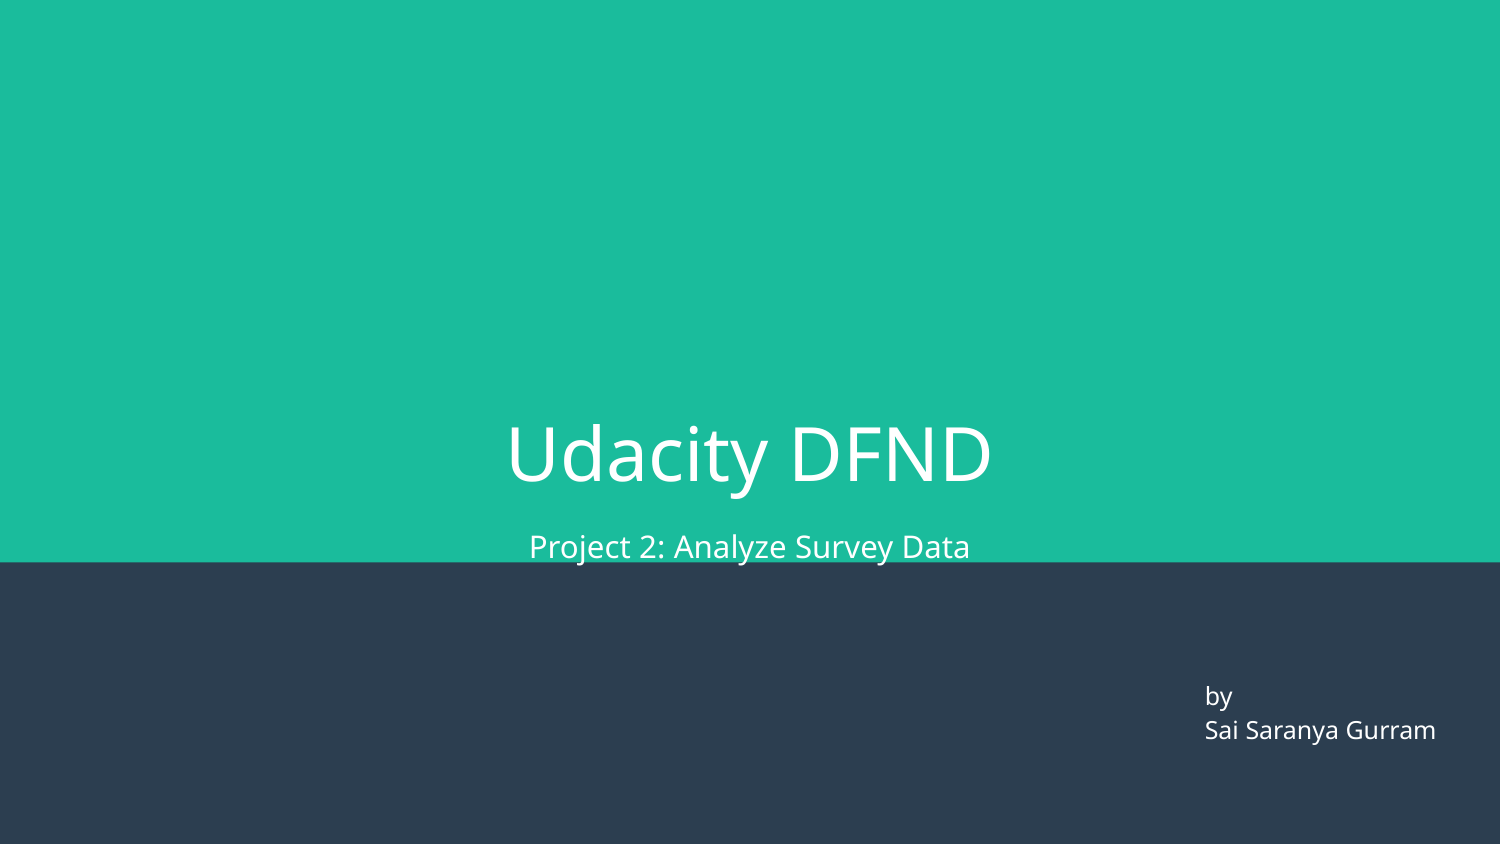

# Udacity DFND Project 2: Analyze Survey Data
by
Sai Saranya Gurram